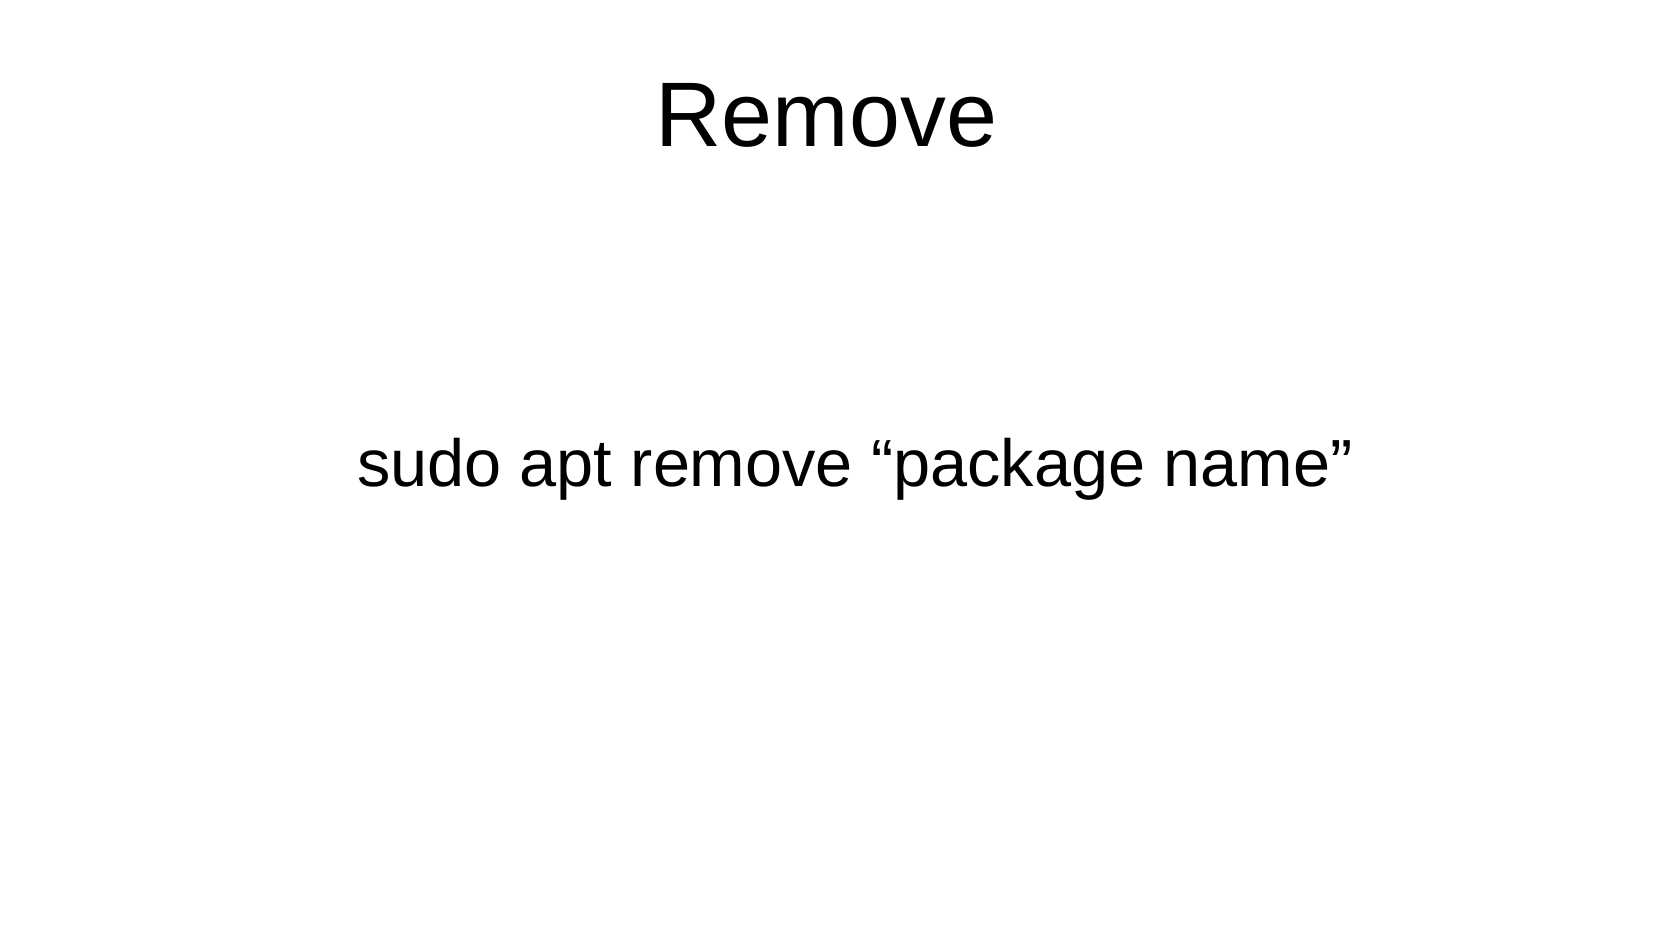

# Remove
 sudo apt remove “package name”